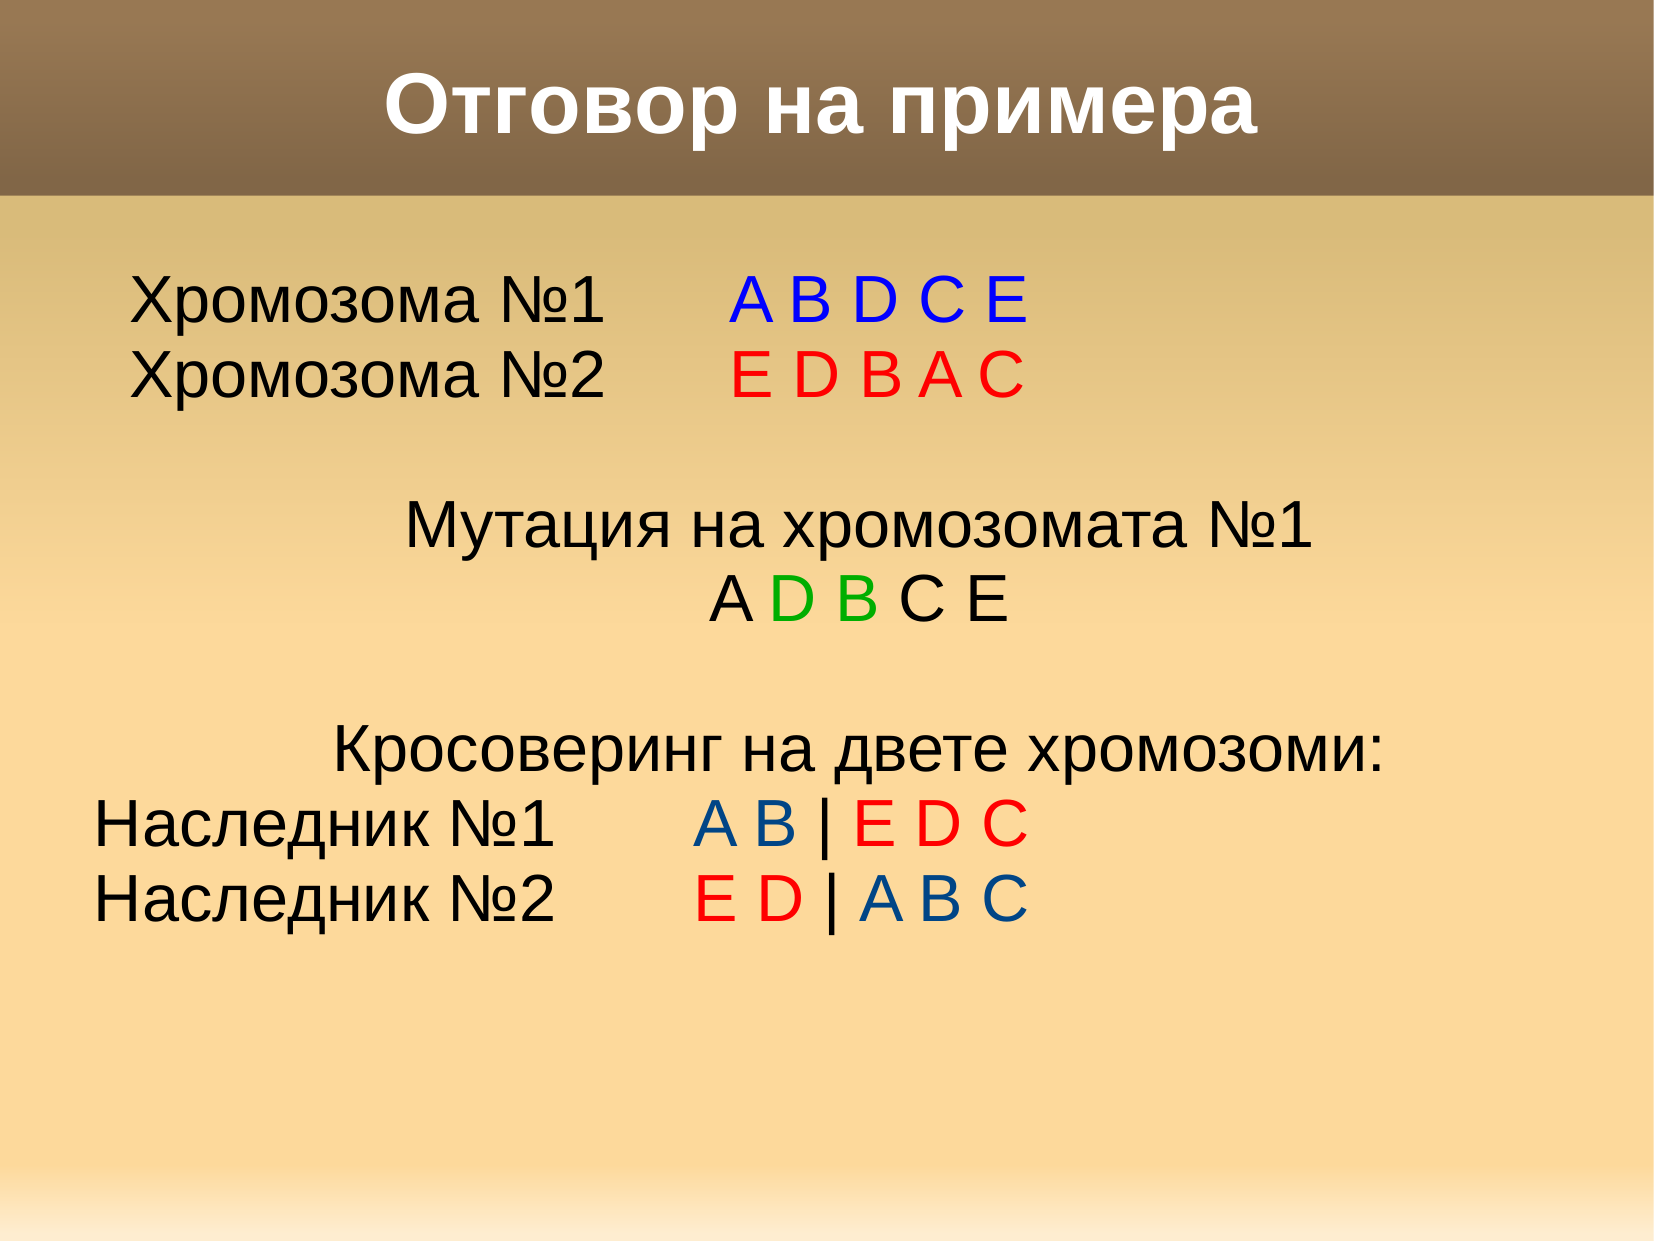

# Отговор на примера
Хромозома №1		A B D C E
Хромозома №2		E D B A C
Мутация на хромозомата №1
A D B C E
Кросоверинг на двете хромозоми:
Наследник №1		A B | E D C
Наследник №2		E D | A B C